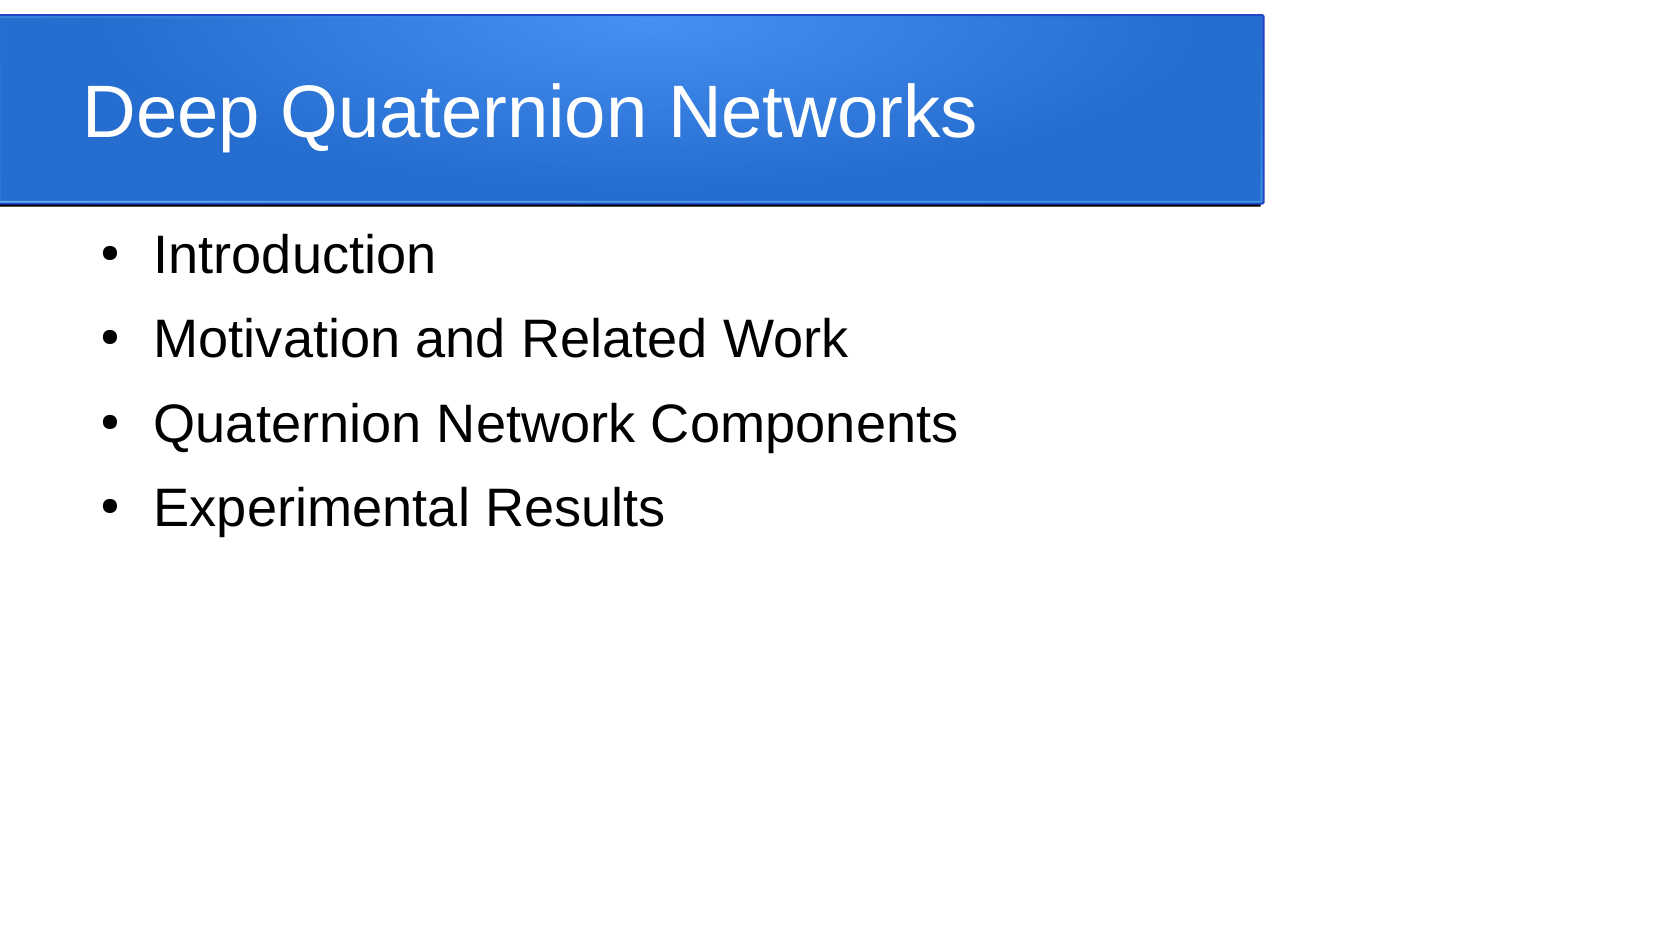

# Deep Quaternion Networks
Introduction
Motivation and Related Work
Quaternion Network Components
Experimental Results